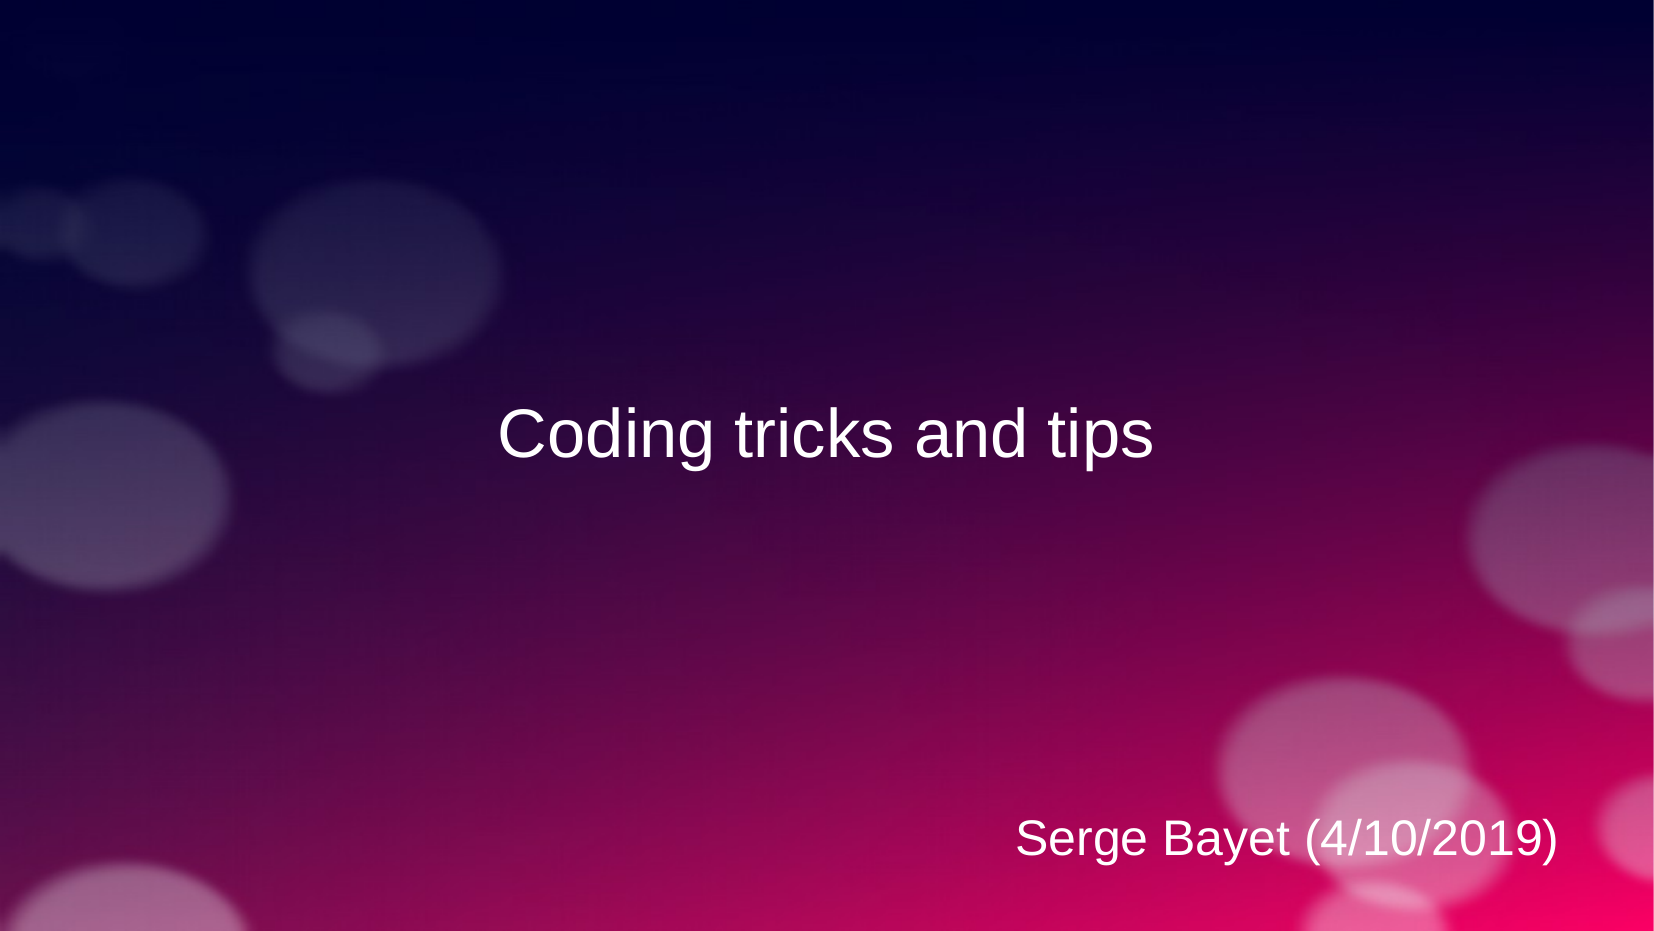

# Coding tricks and tips
Serge Bayet (4/10/2019)